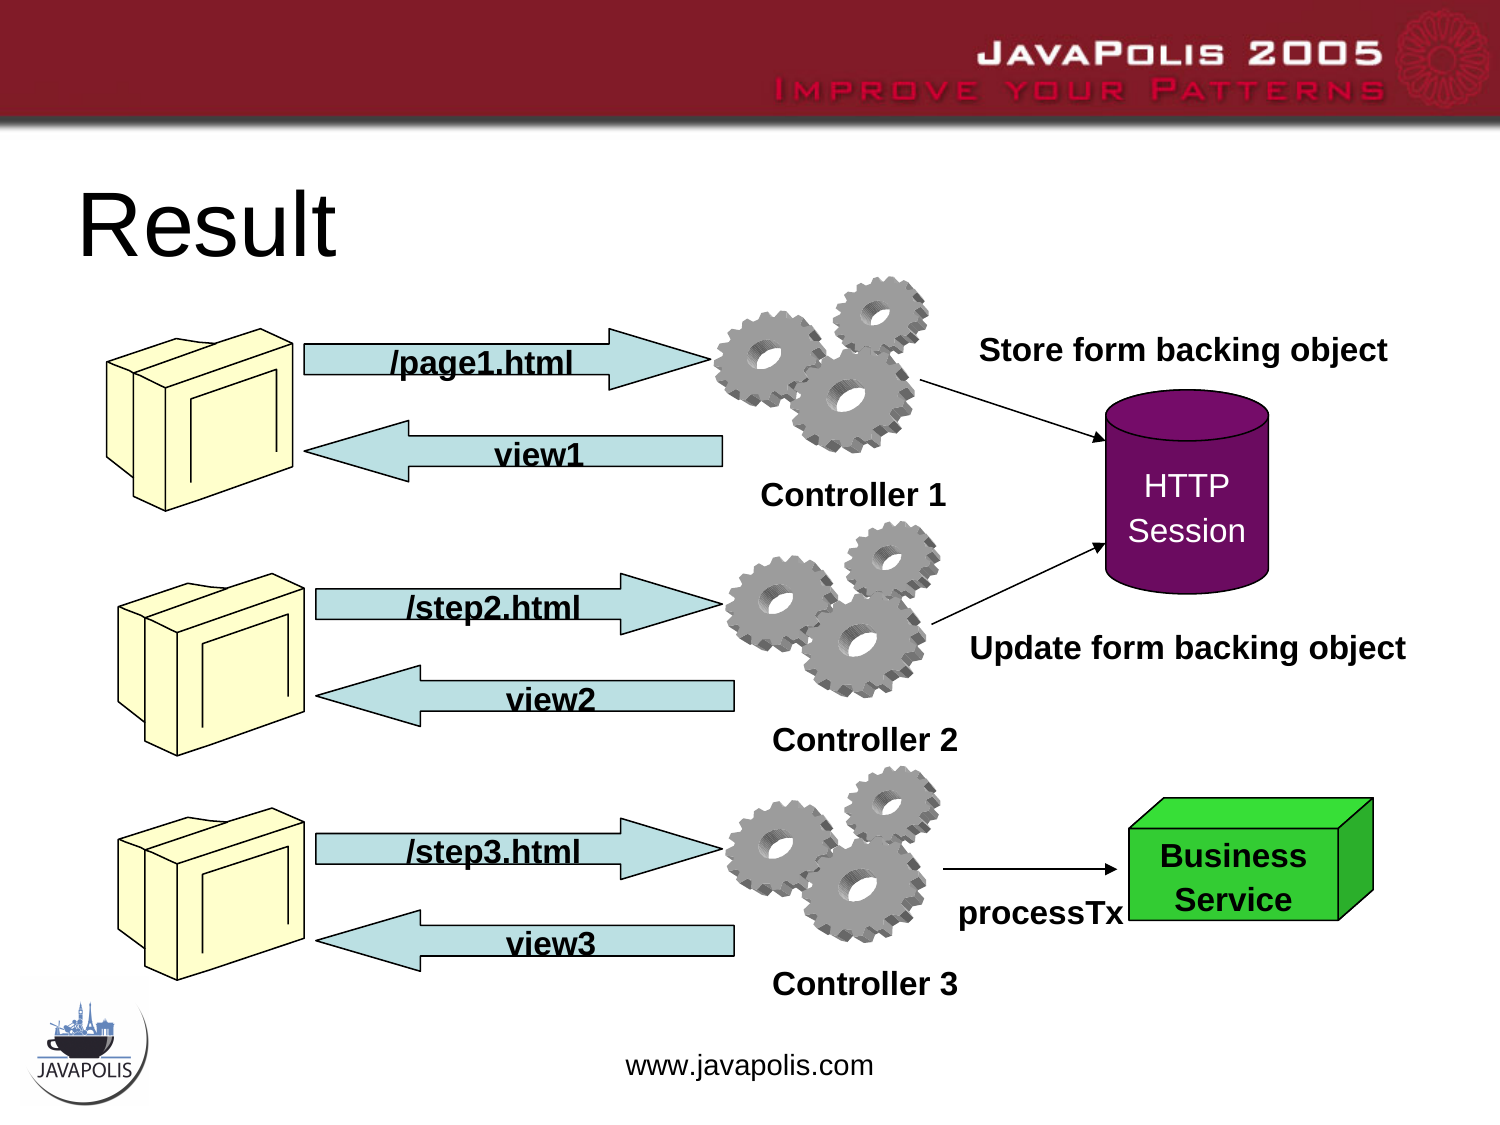

# Result
Controller 1
Store form backing object
/page1.html
HTTP
Session
view1
Controller 2
Update form backing object
/step2.html
view2
Controller 3
Business
Service
/step3.html
processTx
view3